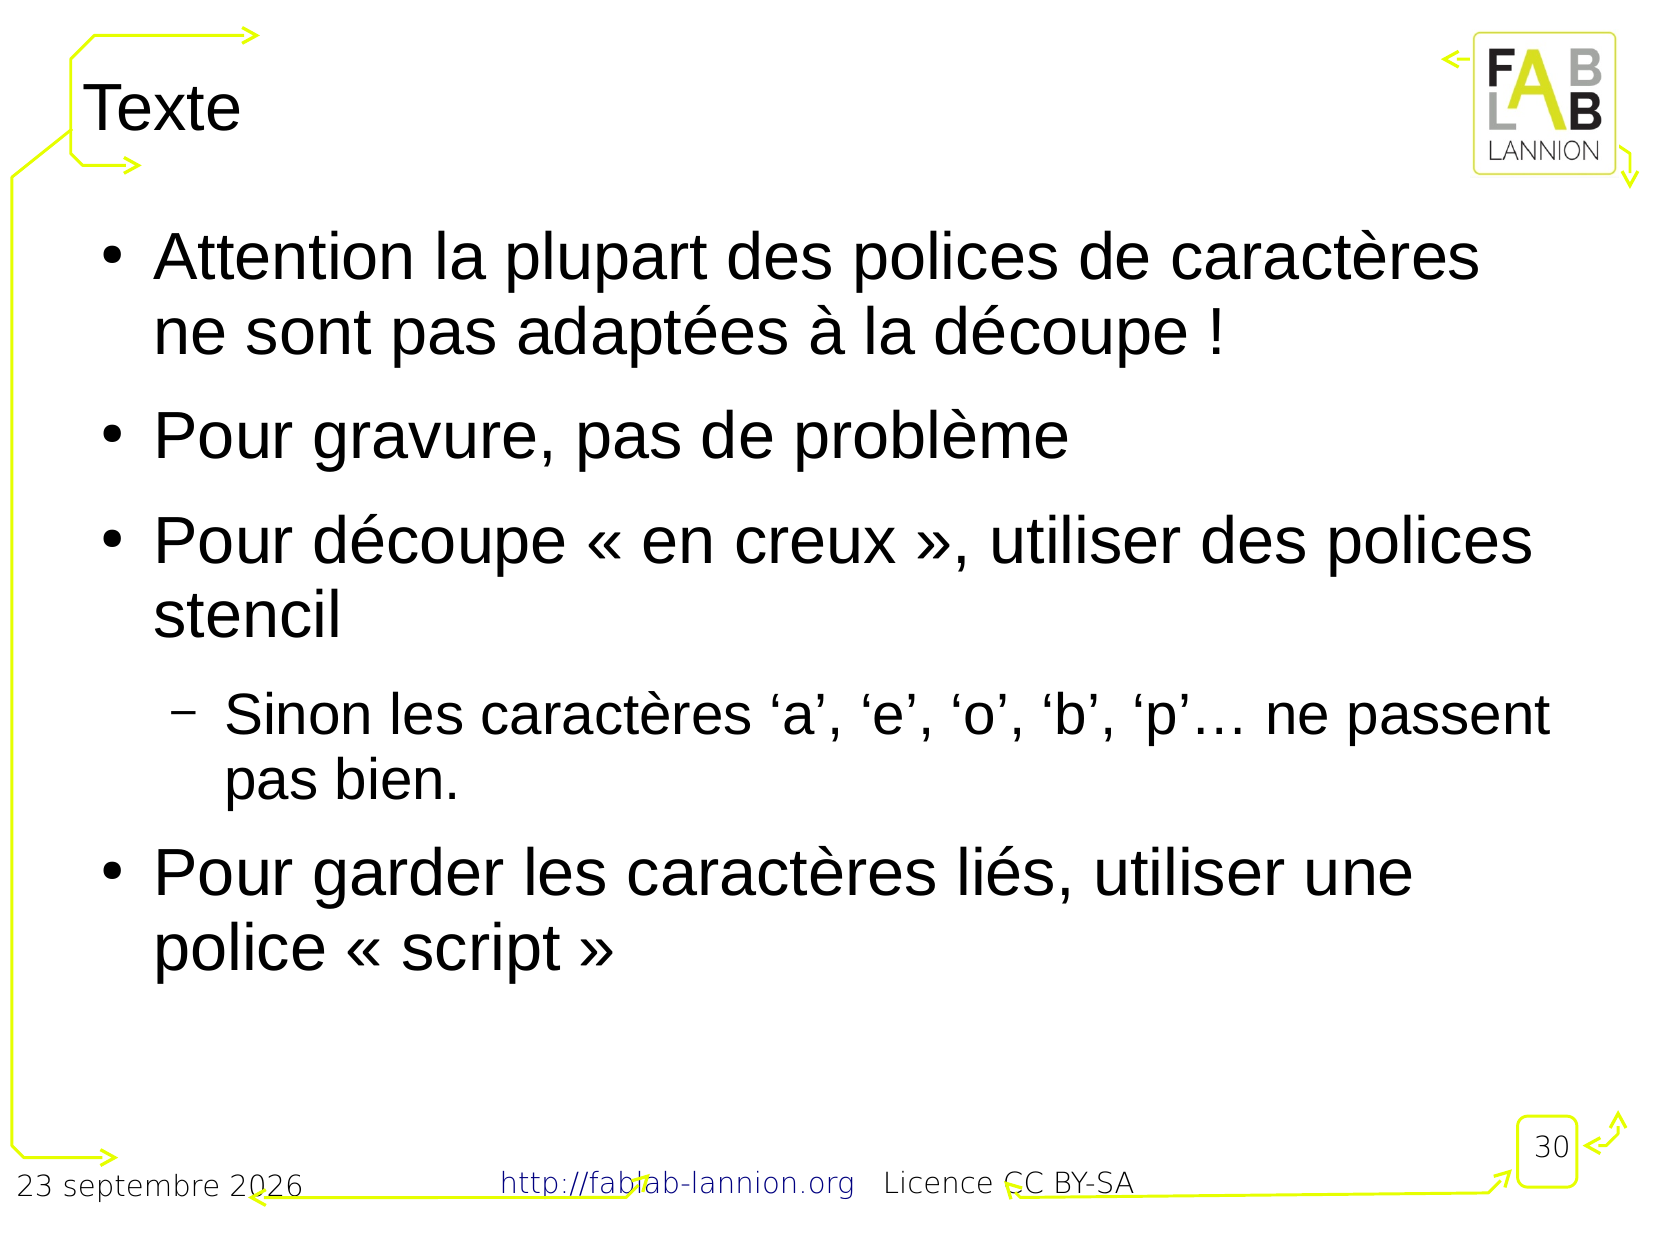

# Texte
Attention la plupart des polices de caractères ne sont pas adaptées à la découpe !
Pour gravure, pas de problème
Pour découpe « en creux », utiliser des polices stencil
Sinon les caractères ‘a’, ‘e’, ‘o’, ‘b’, ‘p’… ne passent pas bien.
Pour garder les caractères liés, utiliser une police « script »
30